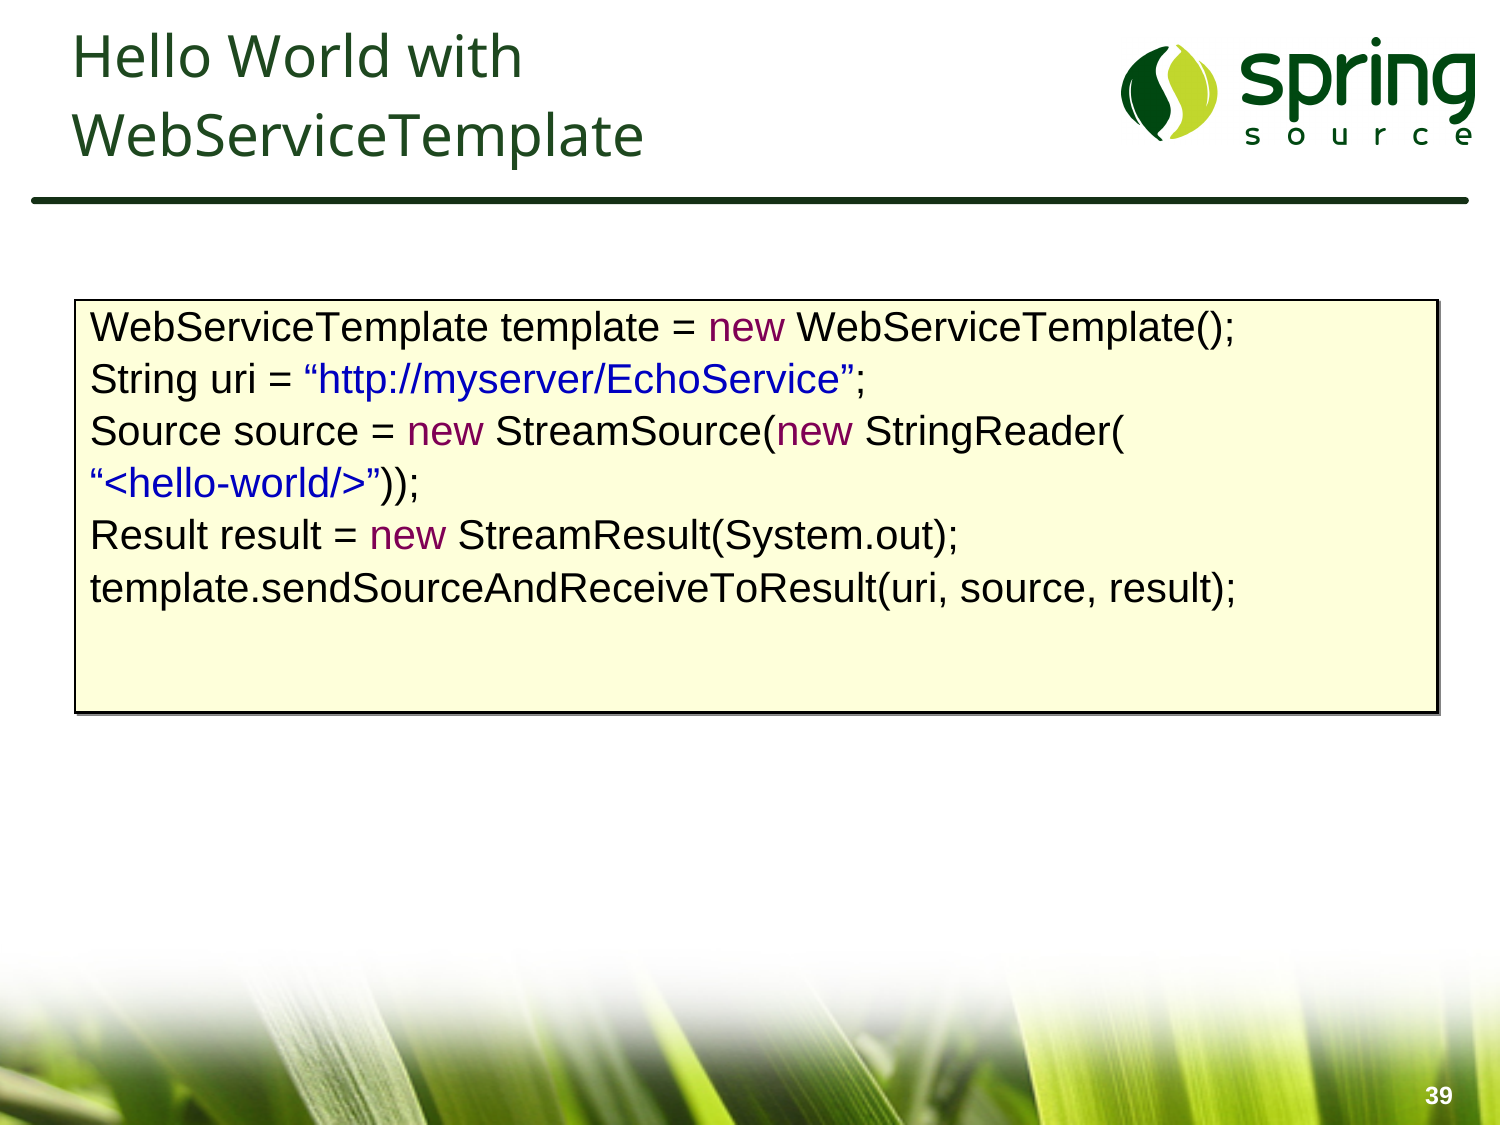

# Hello World with WebServiceTemplate
WebServiceTemplate template = new WebServiceTemplate();
String uri = “http://myserver/EchoService”;
Source source = new StreamSource(new StringReader(
“<hello-world/>”));
Result result = new StreamResult(System.out);
template.sendSourceAndReceiveToResult(uri, source, result);